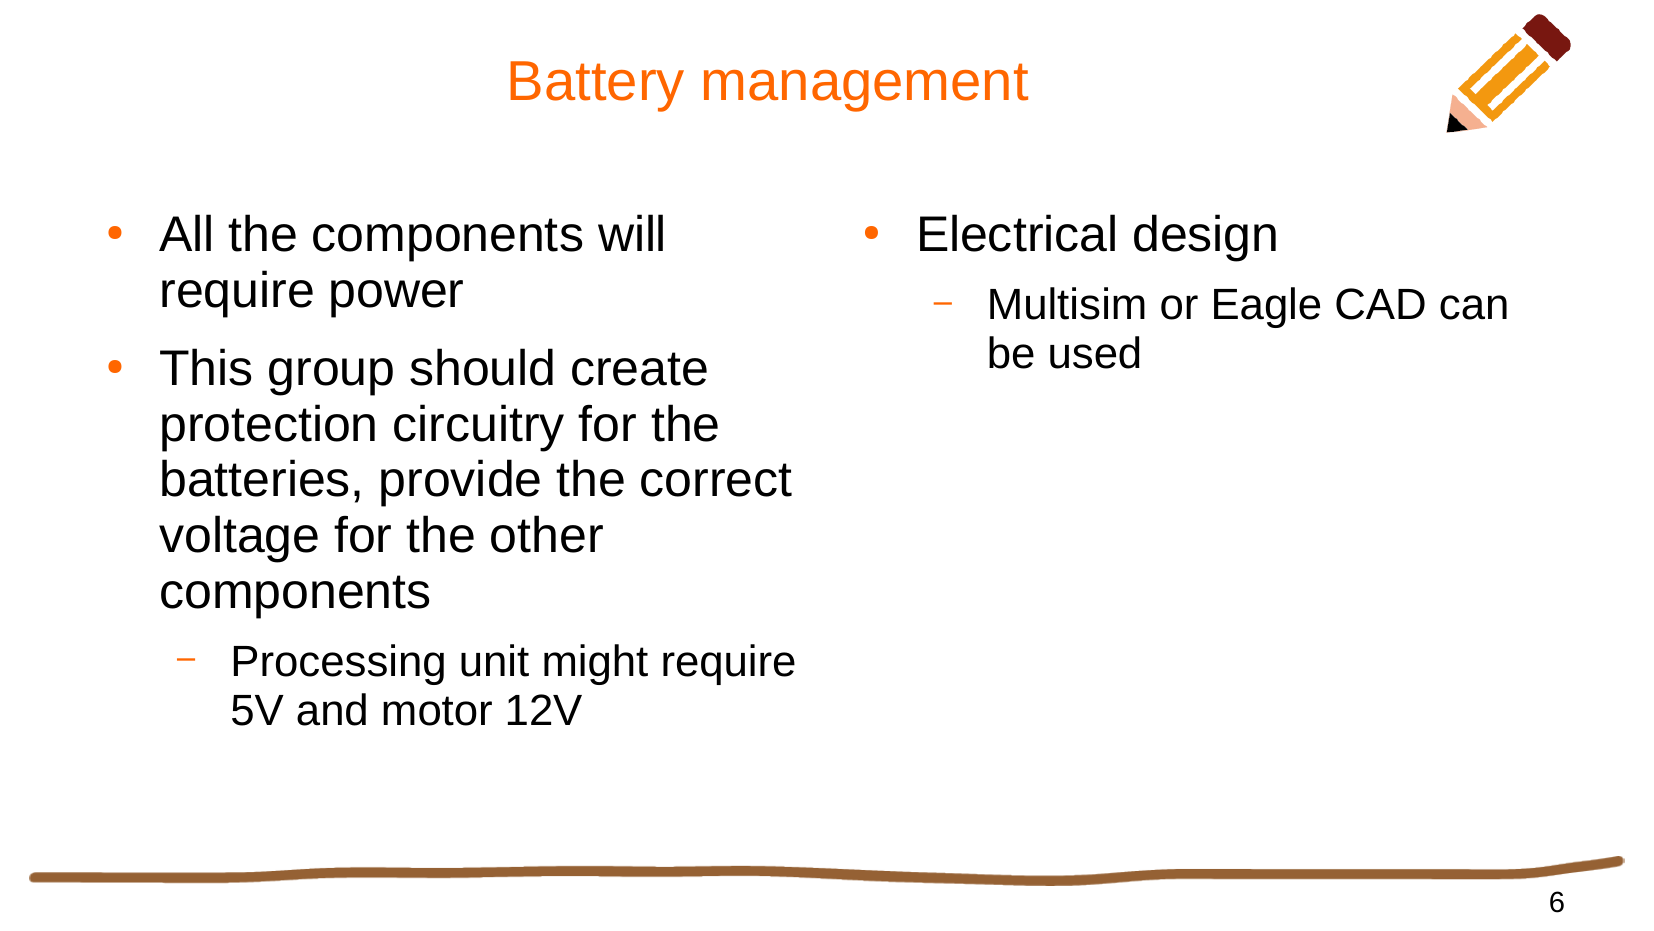

# Battery management
All the components will require power
This group should create protection circuitry for the batteries, provide the correct voltage for the other components
Processing unit might require 5V and motor 12V
Electrical design
Multisim or Eagle CAD can be used
6